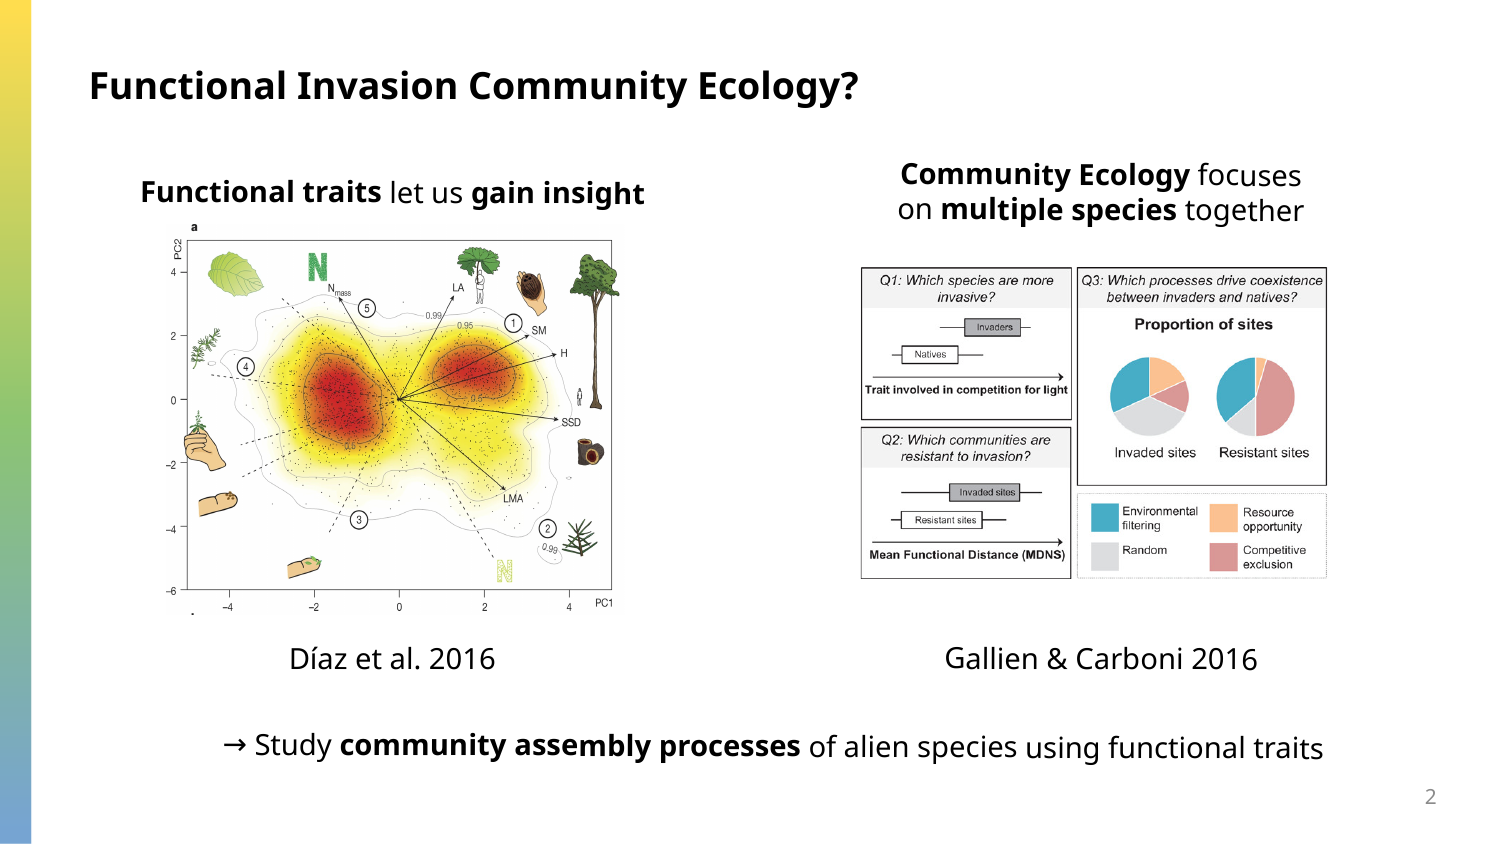

Functional Invasion Community Ecology?
Community Ecology focuses
on multiple species together
Functional traits let us gain insight
Díaz et al. 2016
Gallien & Carboni 2016
→ Study community assembly processes of alien species using functional traits